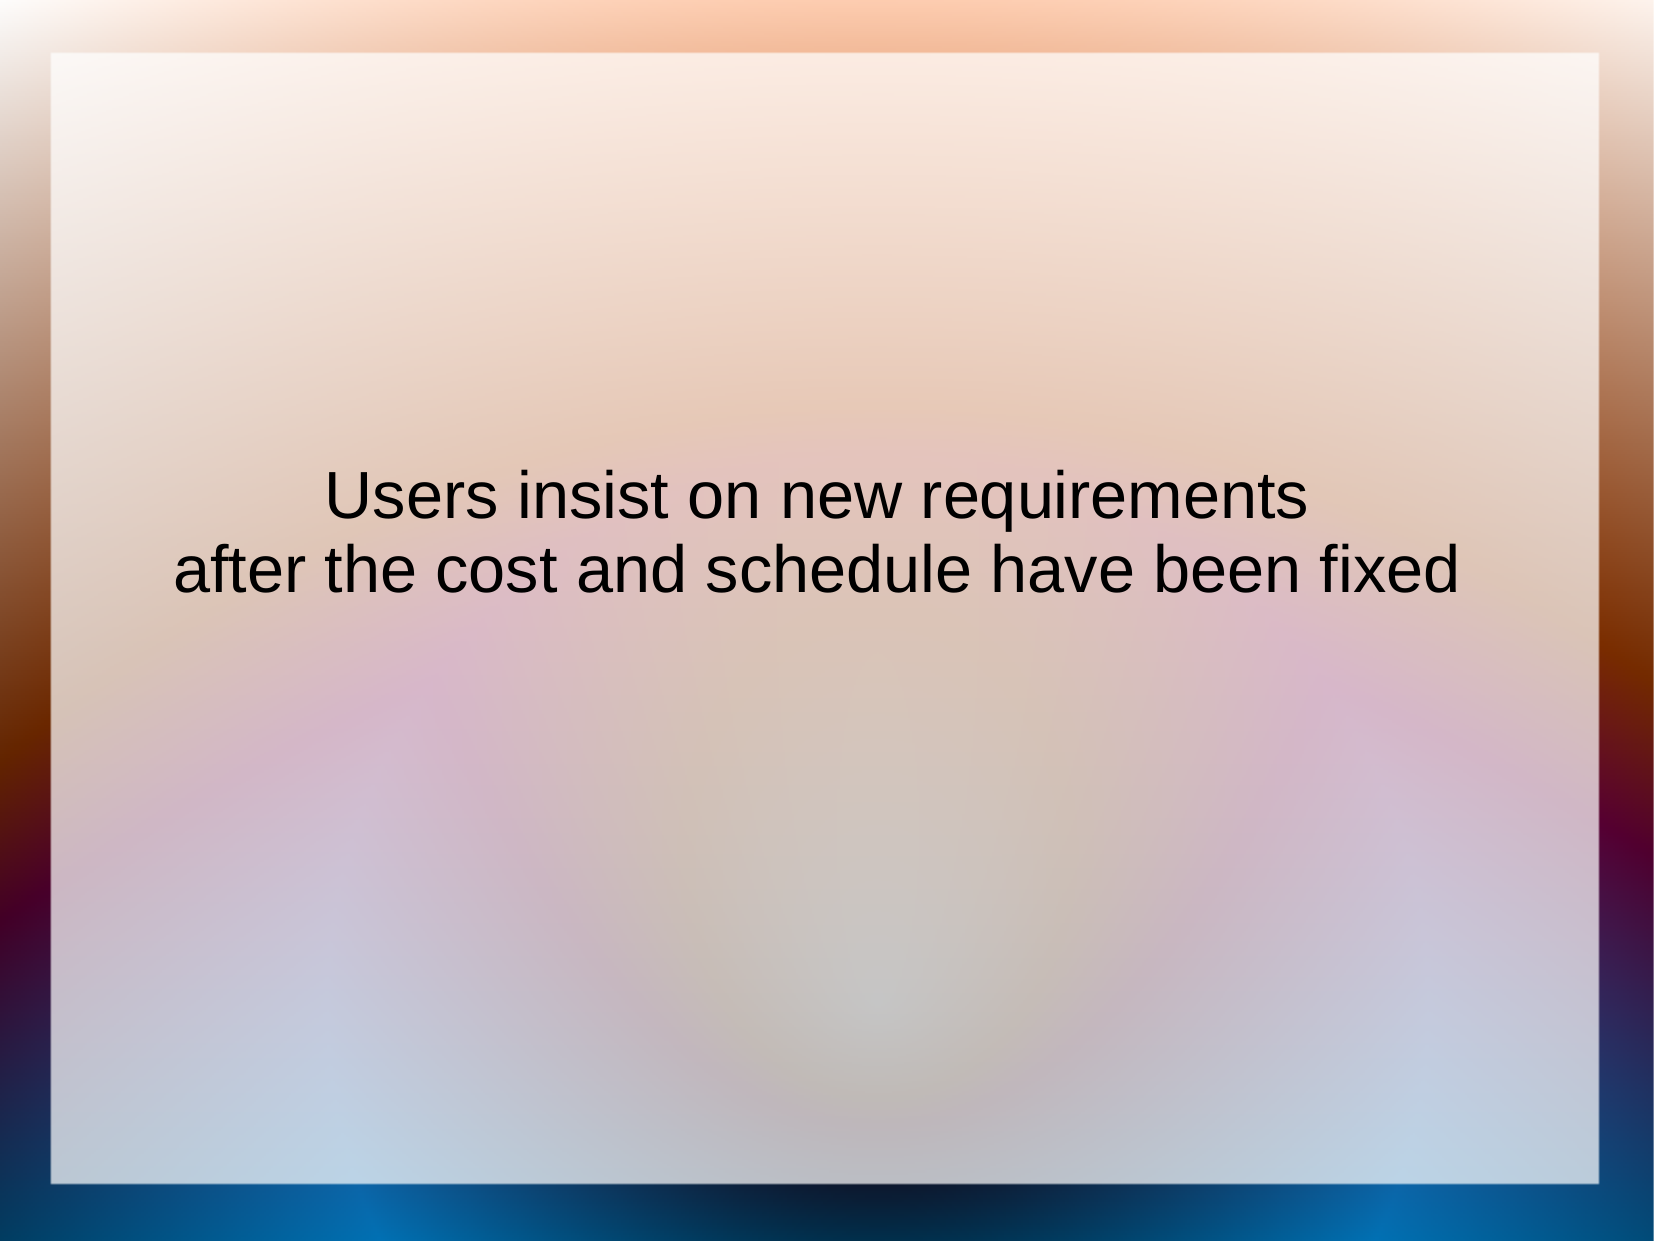

# Users insist on new requirements
after the cost and schedule have been fixed